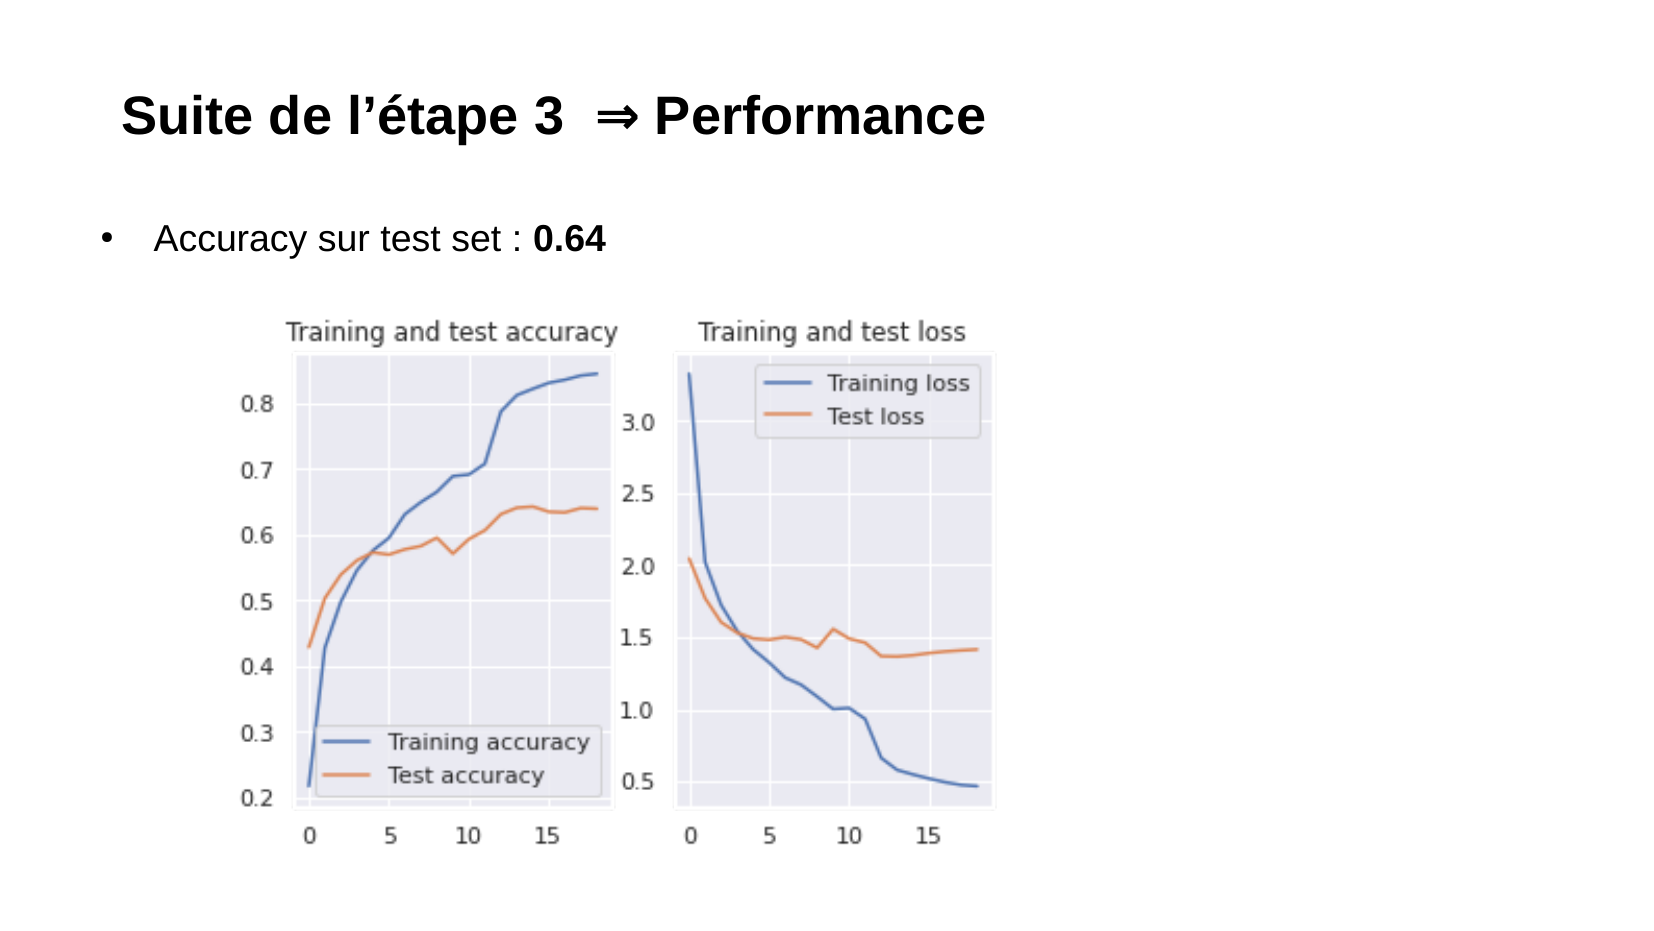

Suite de l’étape 3 ⇒ Performance
# Accuracy sur test set : 0.64